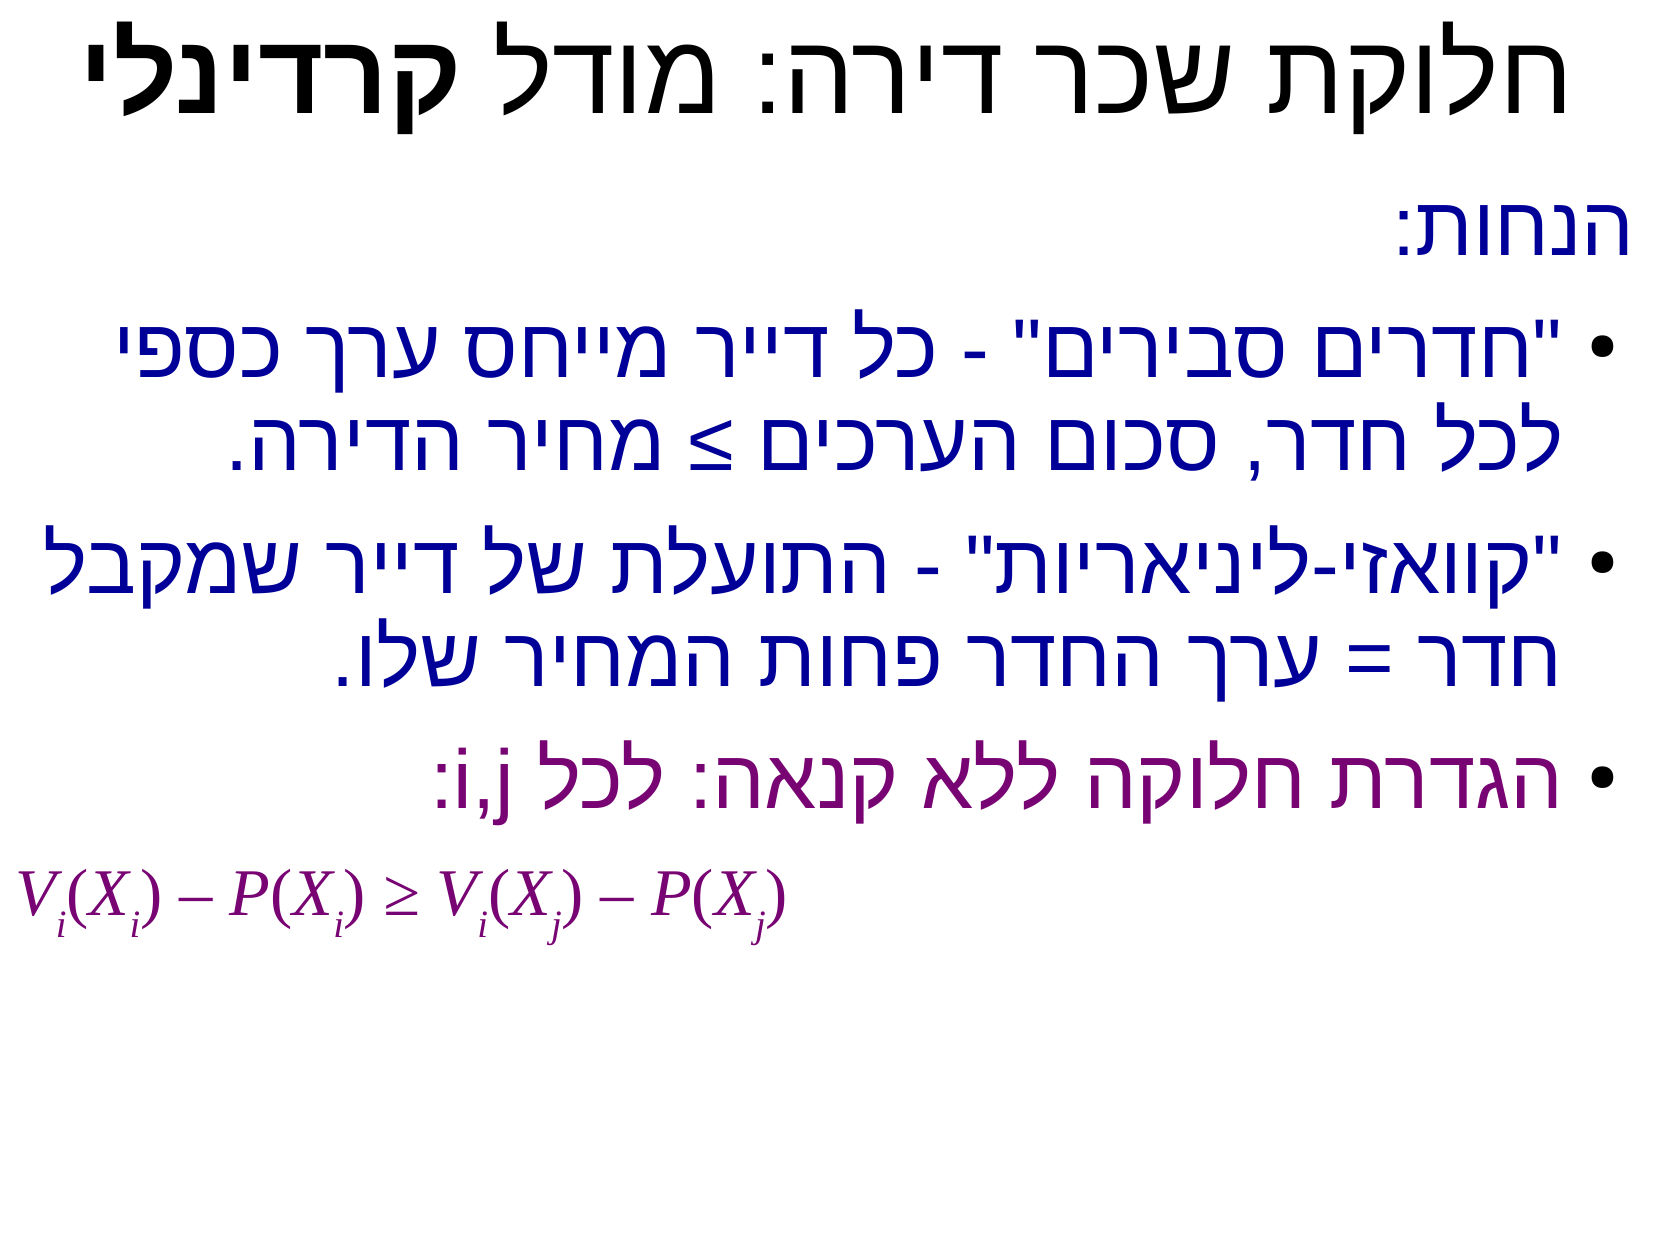

# חלוקת שכר דירה: מודל קרדינלי
הנחות:
"חדרים סבירים" - כל דייר מייחס ערך כספי לכל חדר, סכום הערכים ≥ מחיר הדירה.
"קוואזי-ליניאריות" - התועלת של דייר שמקבל חדר = ערך החדר פחות המחיר שלו.
הגדרת חלוקה ללא קנאה: לכל i,j:
Vi(Xi) – P(Xi) ≥ Vi(Xj) – P(Xj)